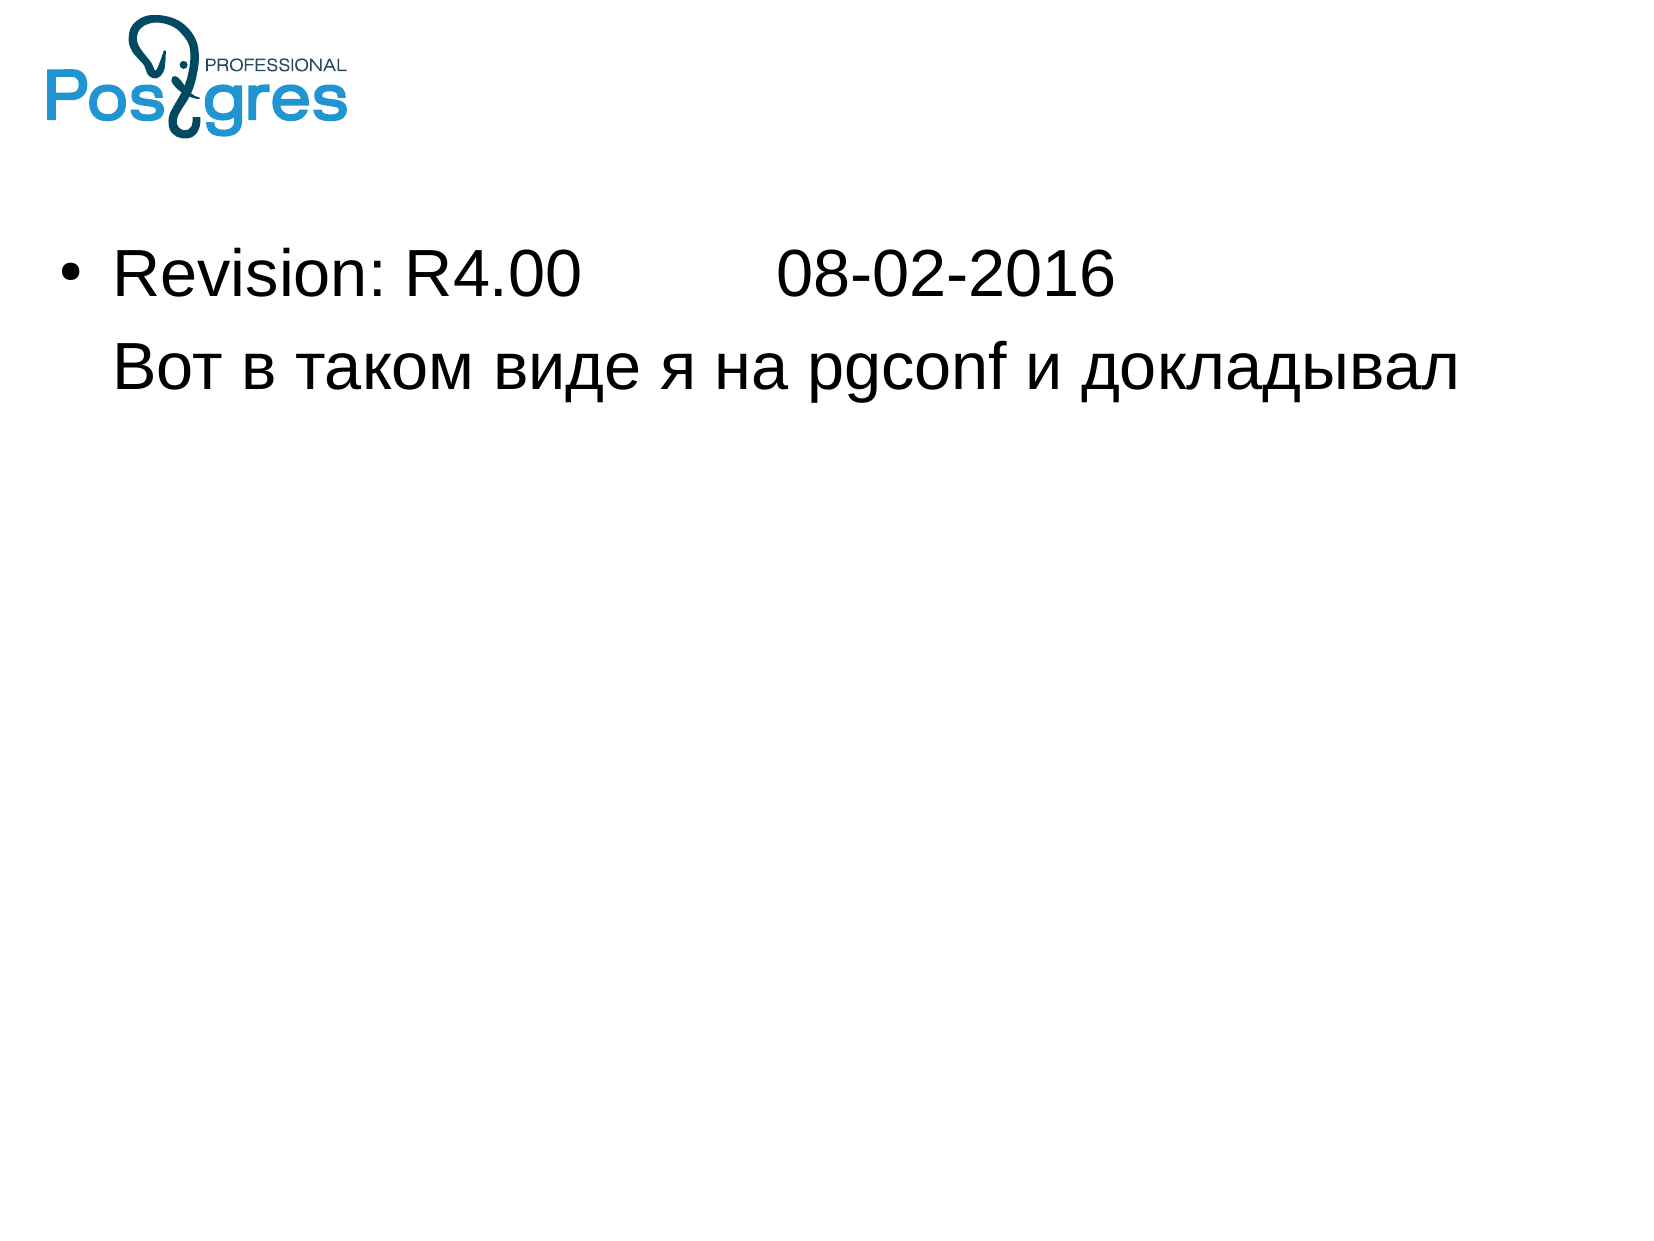

#
Revision: R4.00			08-02-2016
Вот в таком виде я на pgconf и докладывал